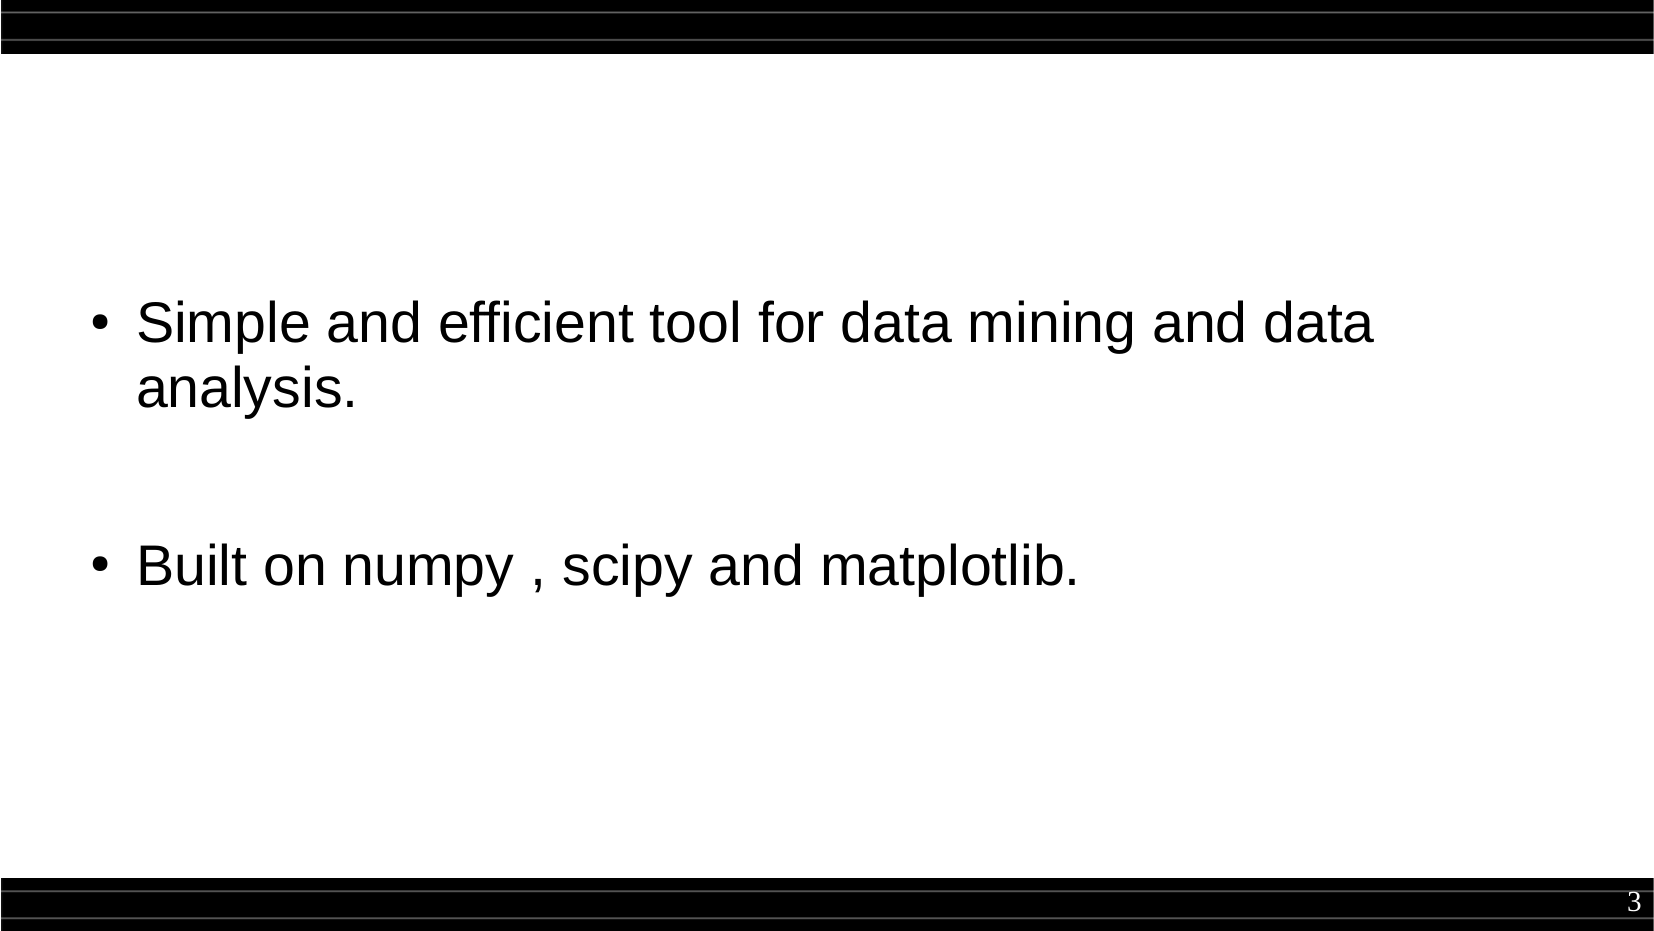

# Simple and efficient tool for data mining and data analysis.
Built on numpy , scipy and matplotlib.